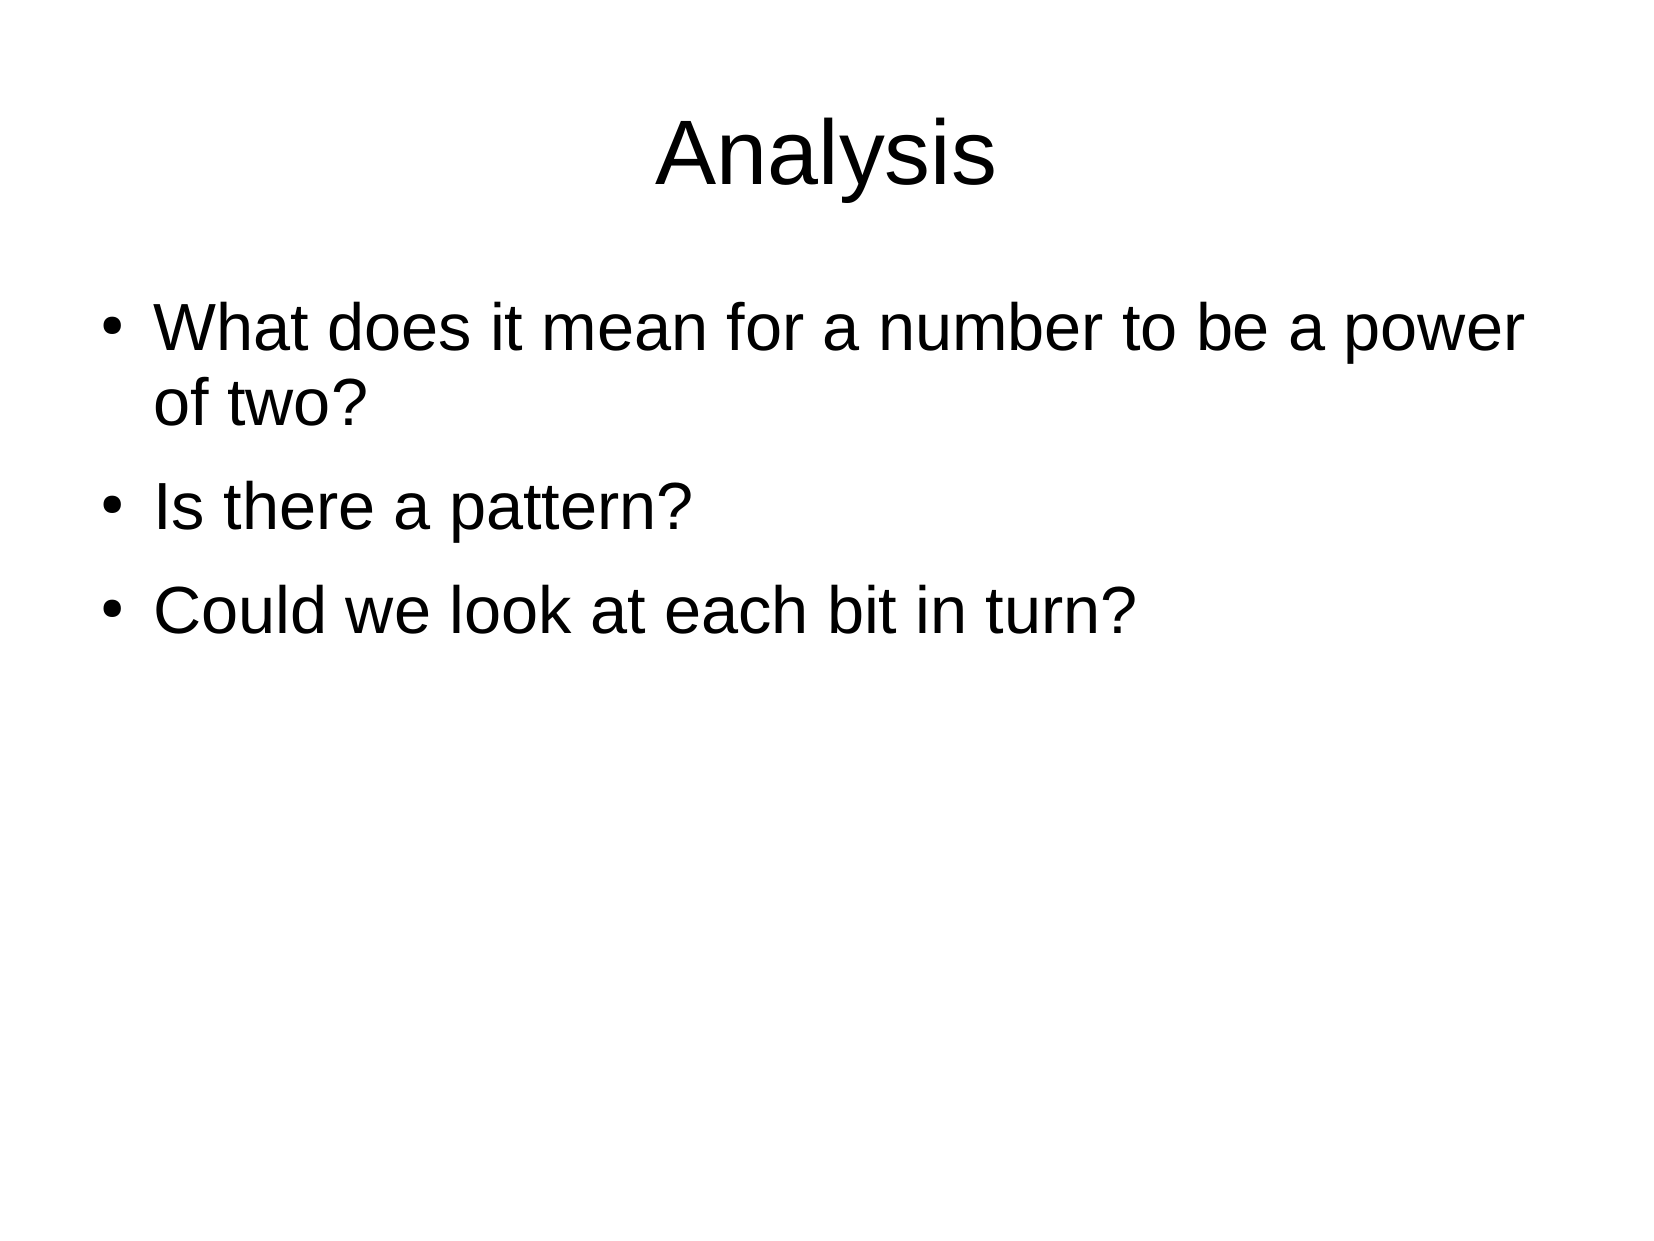

# Analysis
What does it mean for a number to be a power of two?
Is there a pattern?
Could we look at each bit in turn?